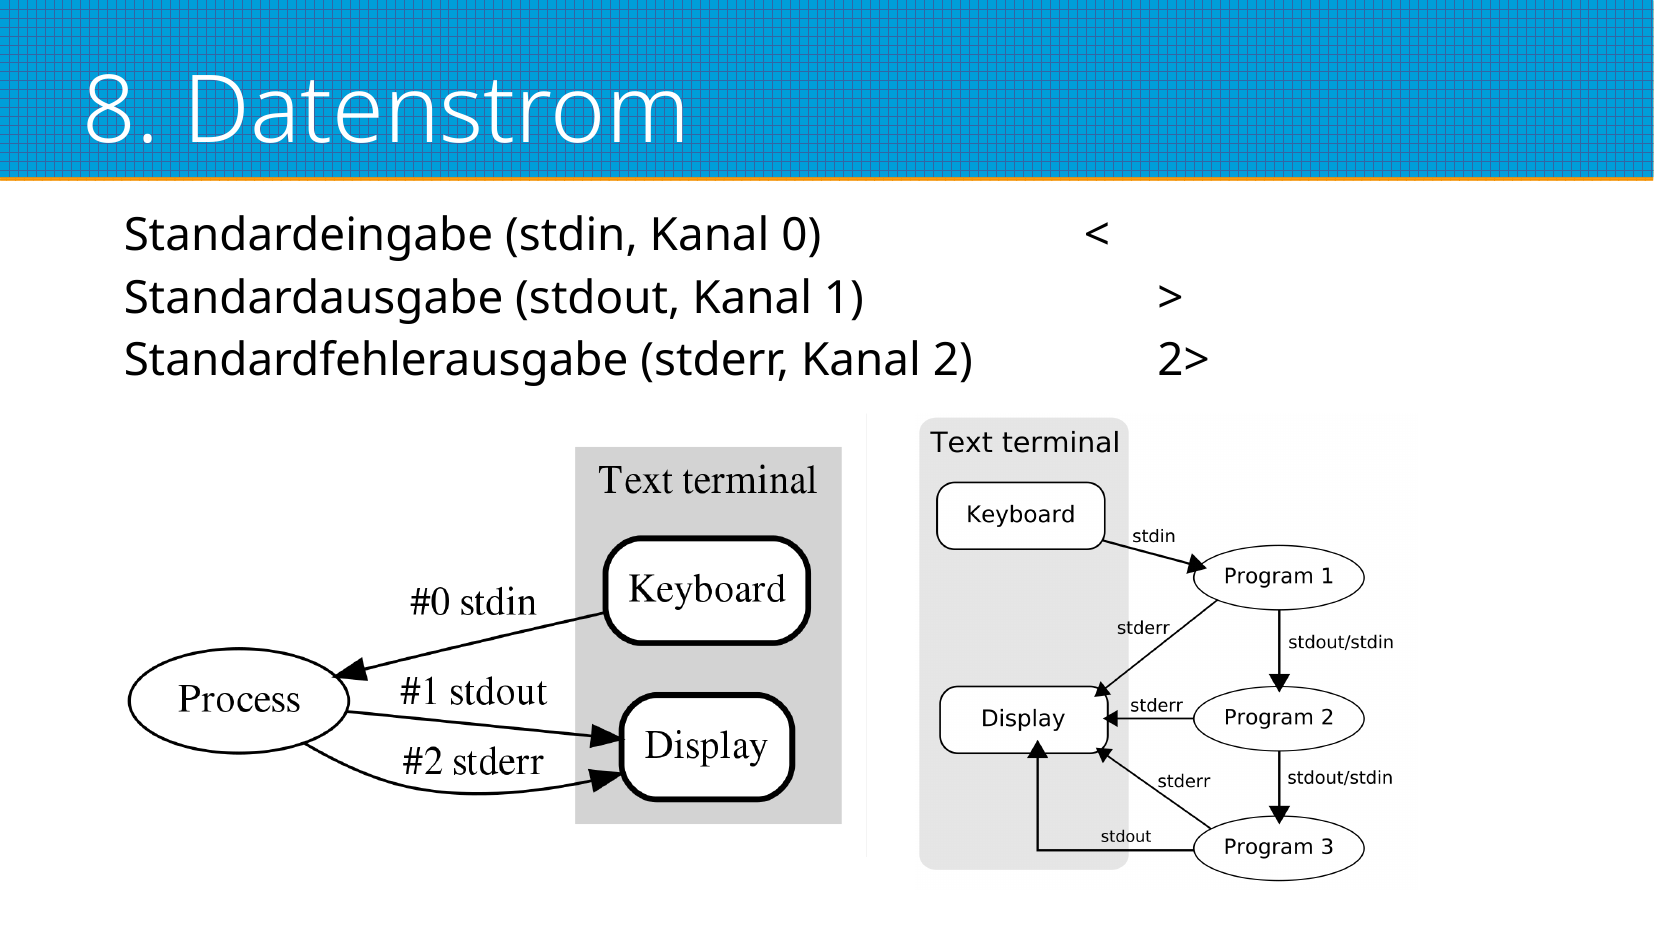

# 8. Datenstrom
Standardeingabe (stdin, Kanal 0)				<
Standardausgabe (stdout, Kanal 1)				>
Standardfehlerausgabe (stderr, Kanal 2)			2>